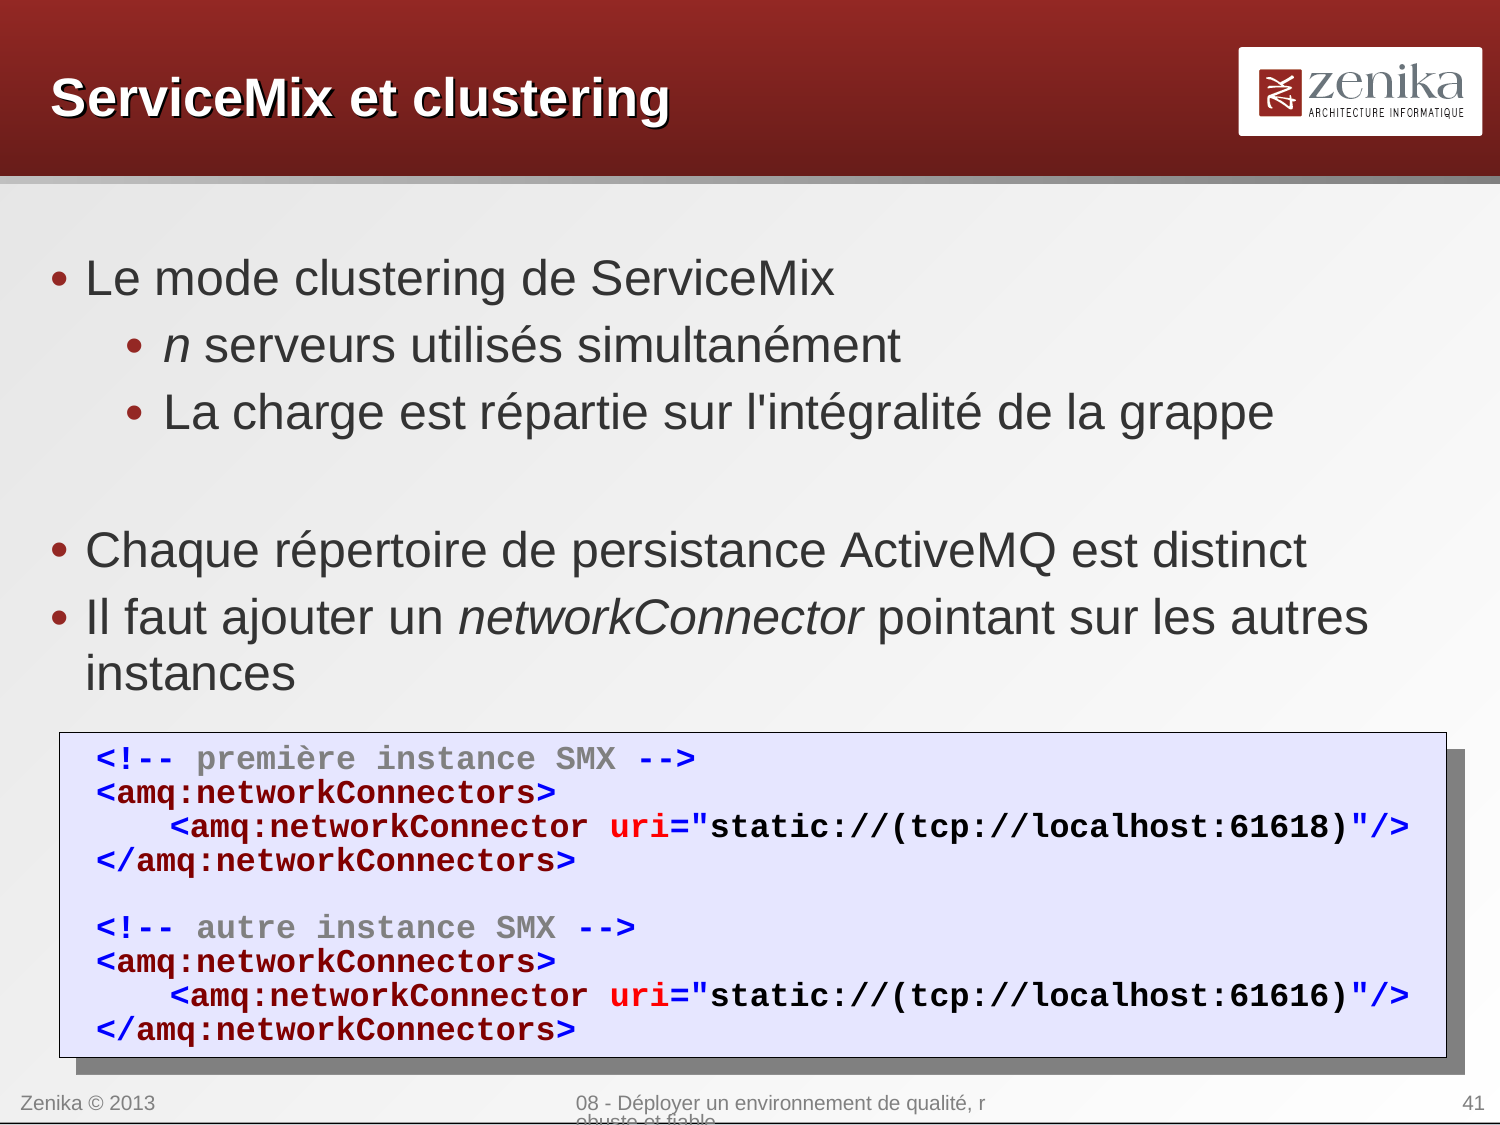

# ServiceMix et clustering
Le mode clustering de ServiceMix
n serveurs utilisés simultanément
La charge est répartie sur l'intégralité de la grappe
Chaque répertoire de persistance ActiveMQ est distinct
Il faut ajouter un networkConnector pointant sur les autres instances
<!-- première instance SMX -->
<amq:networkConnectors>
	<amq:networkConnector uri="static://(tcp://localhost:61618)"/>
</amq:networkConnectors>
<!-- autre instance SMX -->
<amq:networkConnectors>
	<amq:networkConnector uri="static://(tcp://localhost:61616)"/>
</amq:networkConnectors>